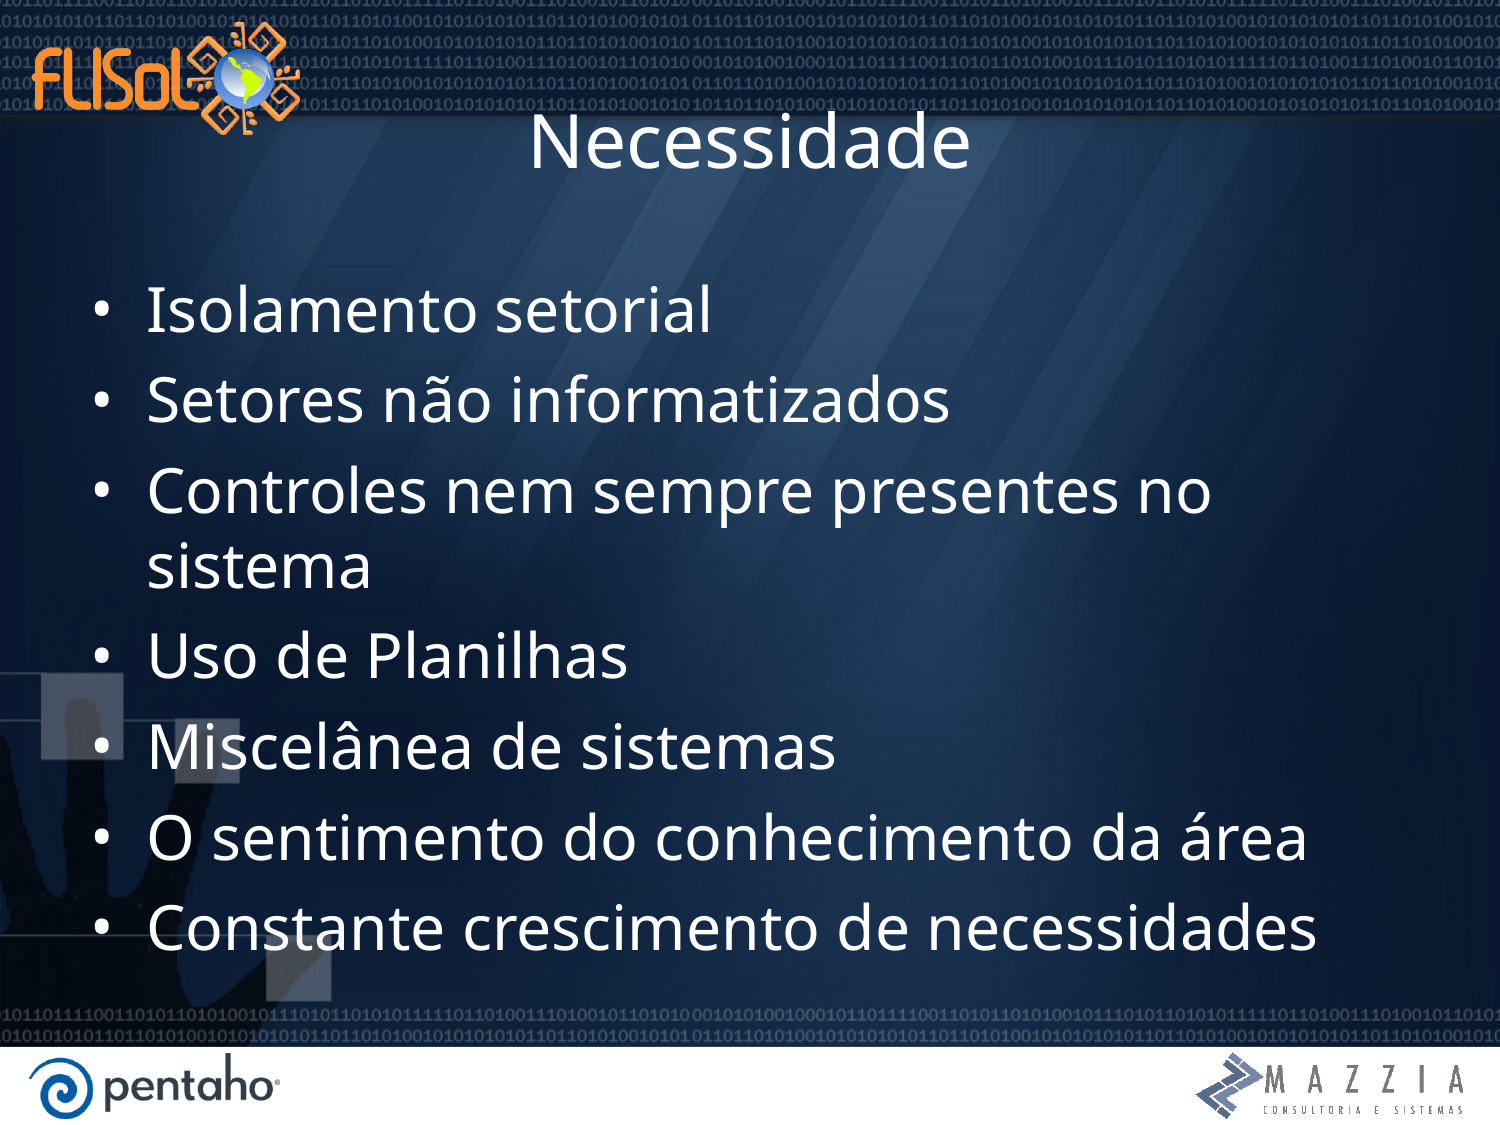

# Necessidade
Isolamento setorial
Setores não informatizados
Controles nem sempre presentes no sistema
Uso de Planilhas
Miscelânea de sistemas
O sentimento do conhecimento da área
Constante crescimento de necessidades